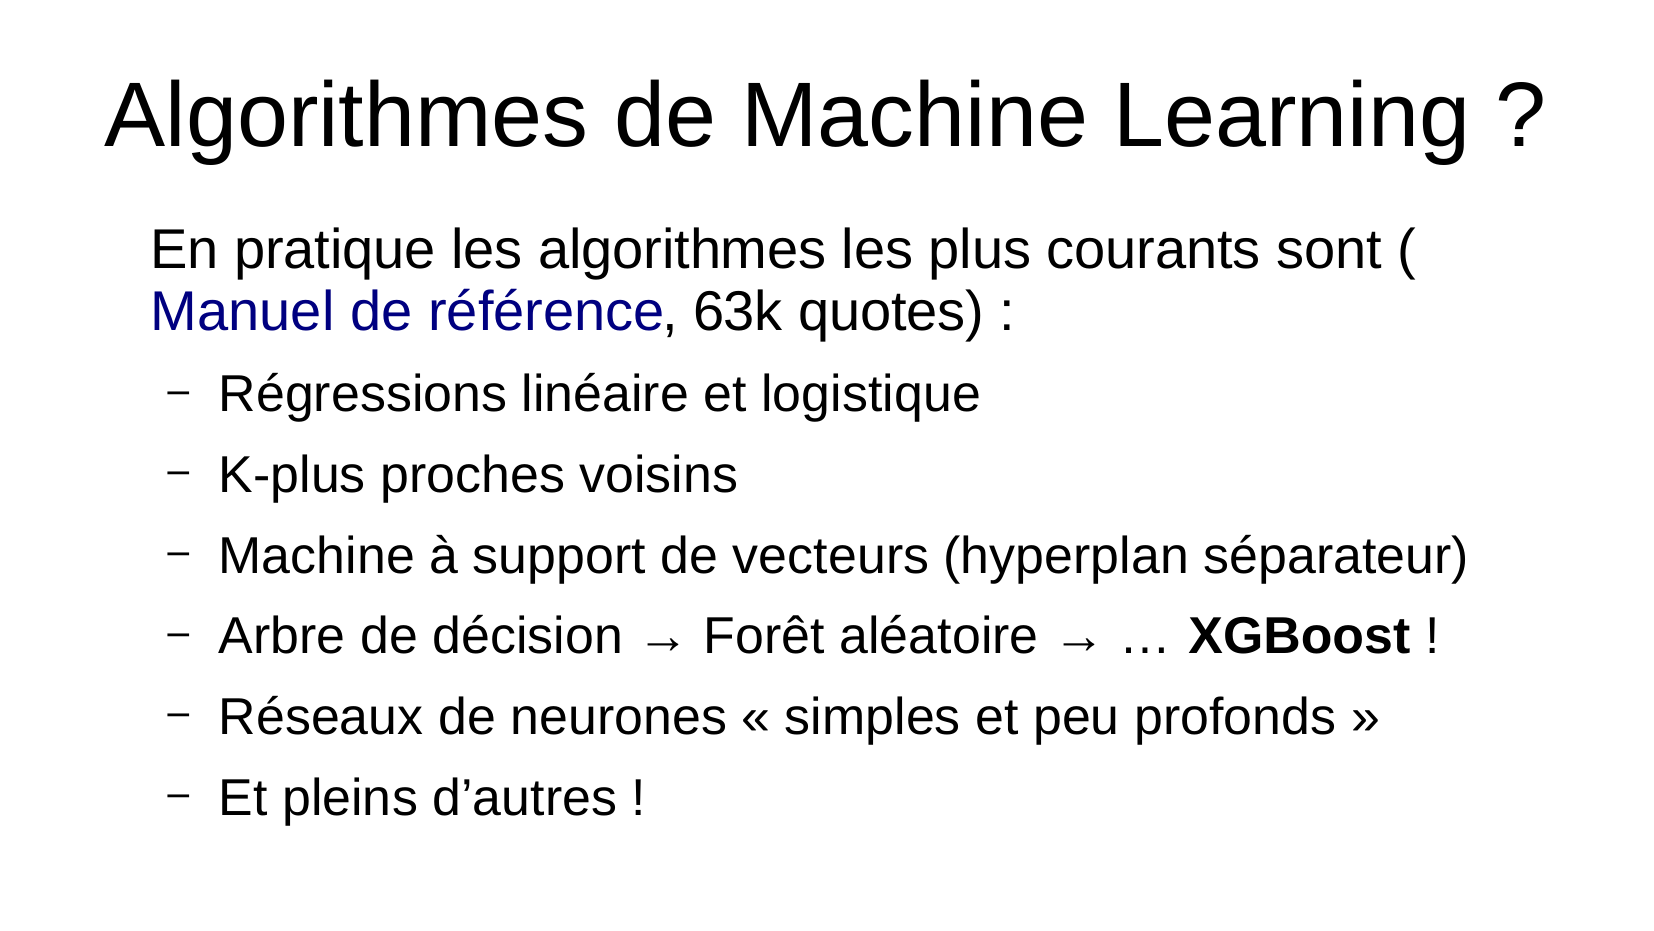

# Algorithmes de Machine Learning ?
En pratique les algorithmes les plus courants sont (Manuel de référence, 63k quotes) :
Régressions linéaire et logistique
K-plus proches voisins
Machine à support de vecteurs (hyperplan séparateur)
Arbre de décision → Forêt aléatoire → … XGBoost !
Réseaux de neurones « simples et peu profonds »
Et pleins d’autres !